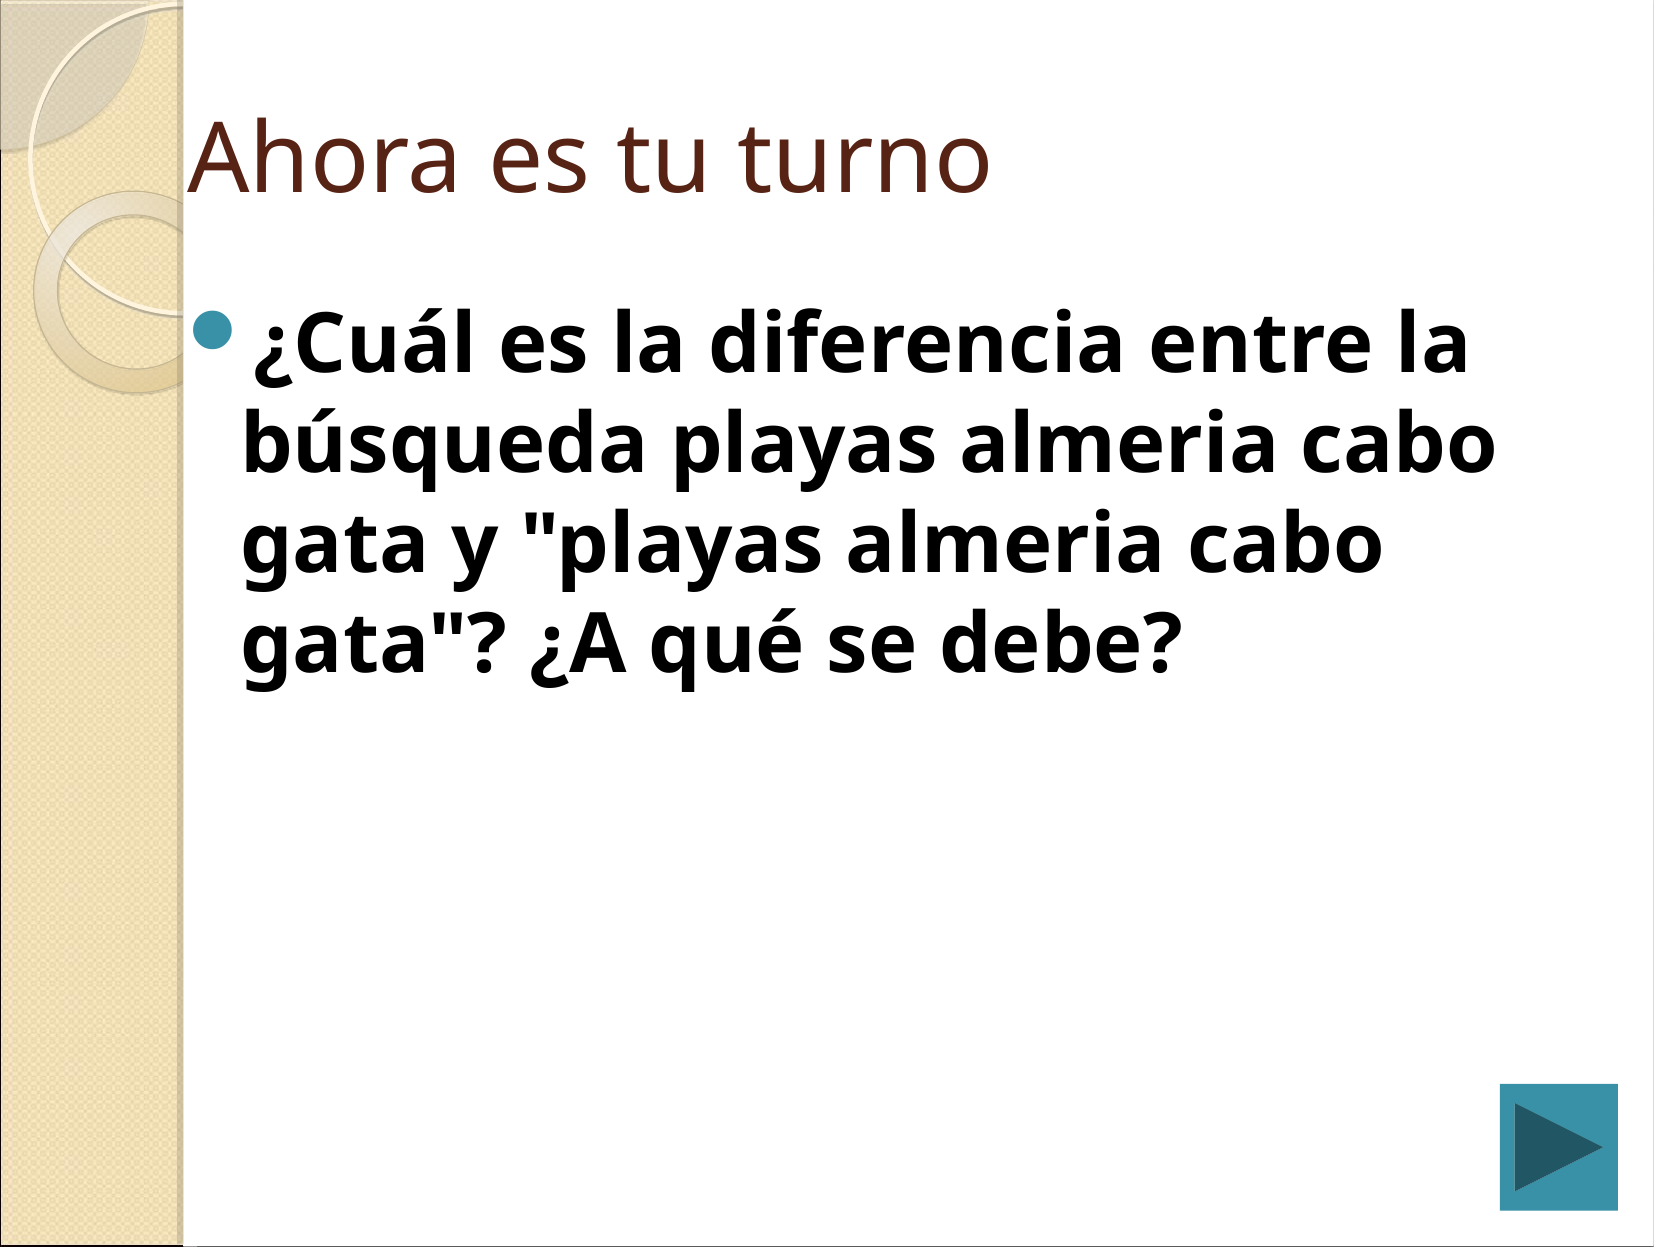

# Ahora es tu turno
¿Cuál es la diferencia entre la búsqueda playas almeria cabo gata y "playas almeria cabo gata"? ¿A qué se debe?